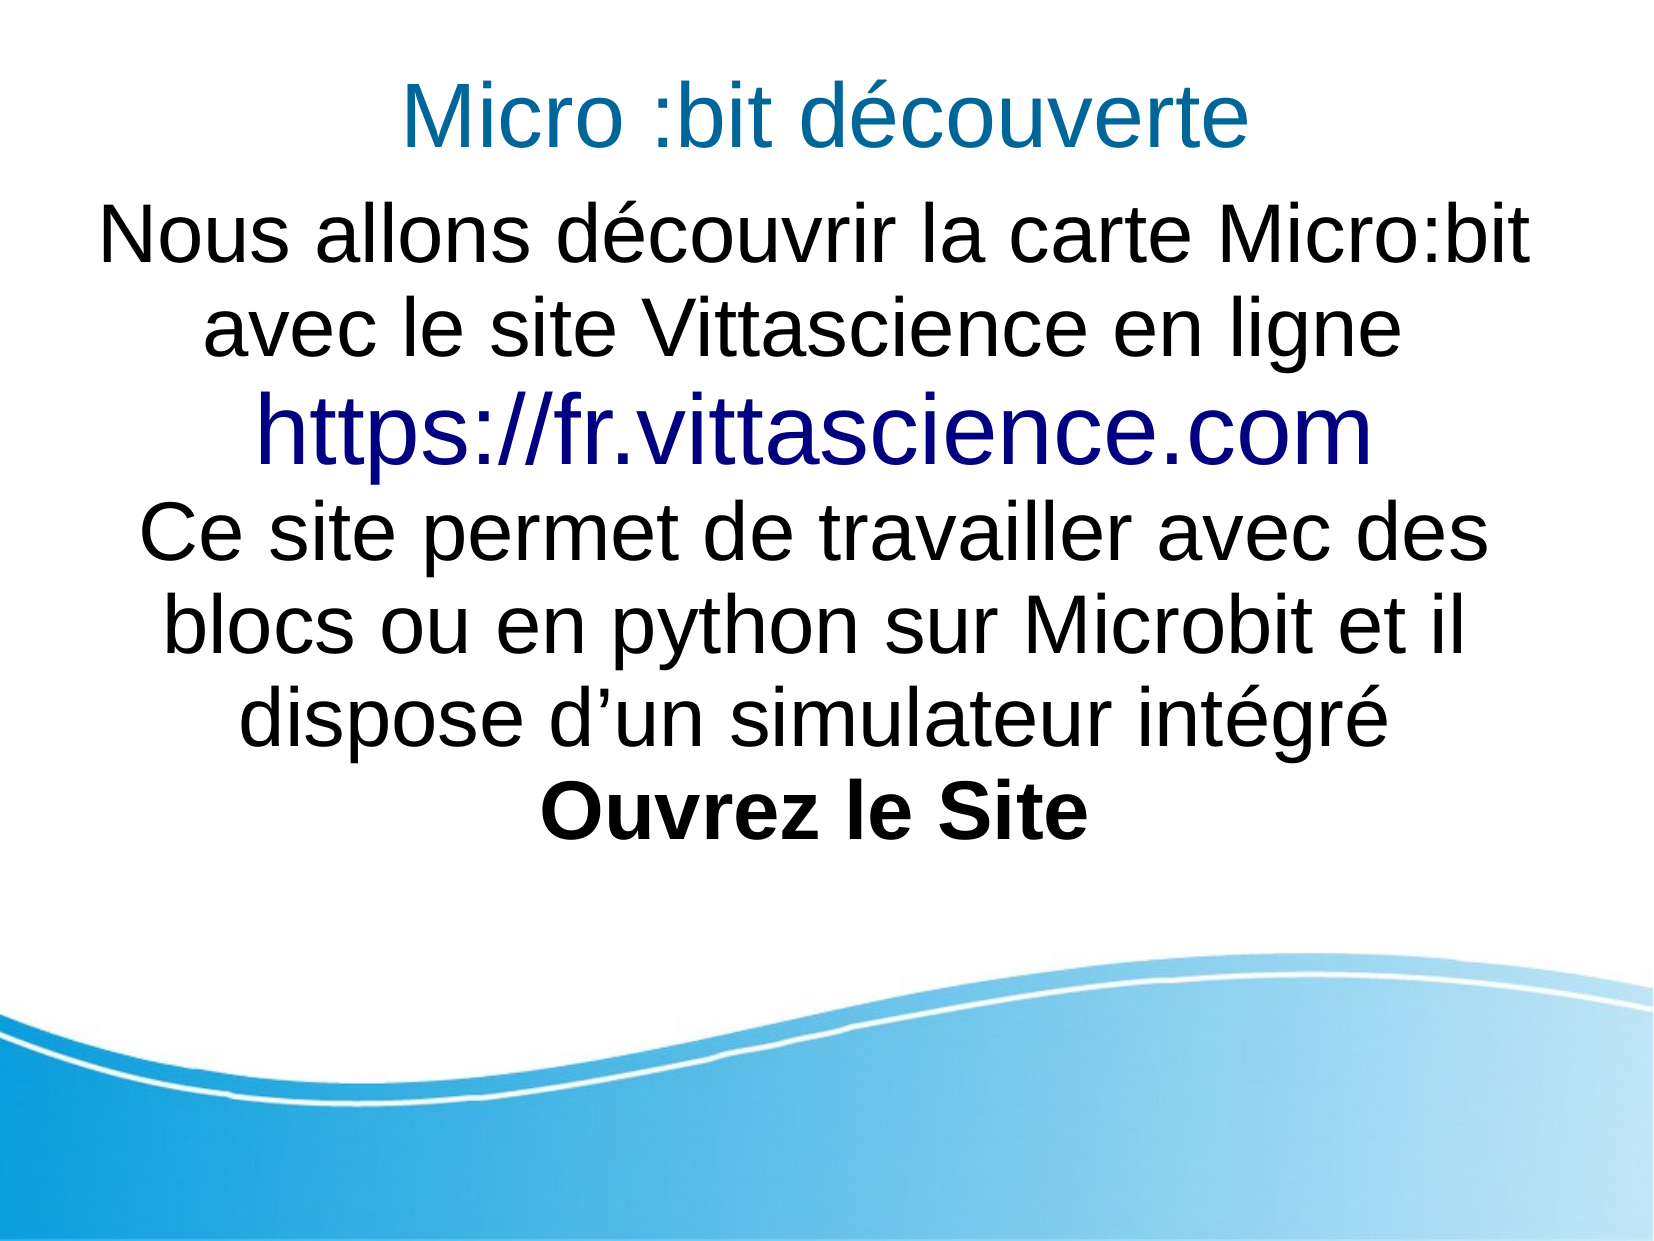

# Micro :bit découverte
Nous allons découvrir la carte Micro:bit avec le site Vittascience en ligne
https://fr.vittascience.com
Ce site permet de travailler avec des blocs ou en python sur Microbit et il dispose d’un simulateur intégré
Ouvrez le Site